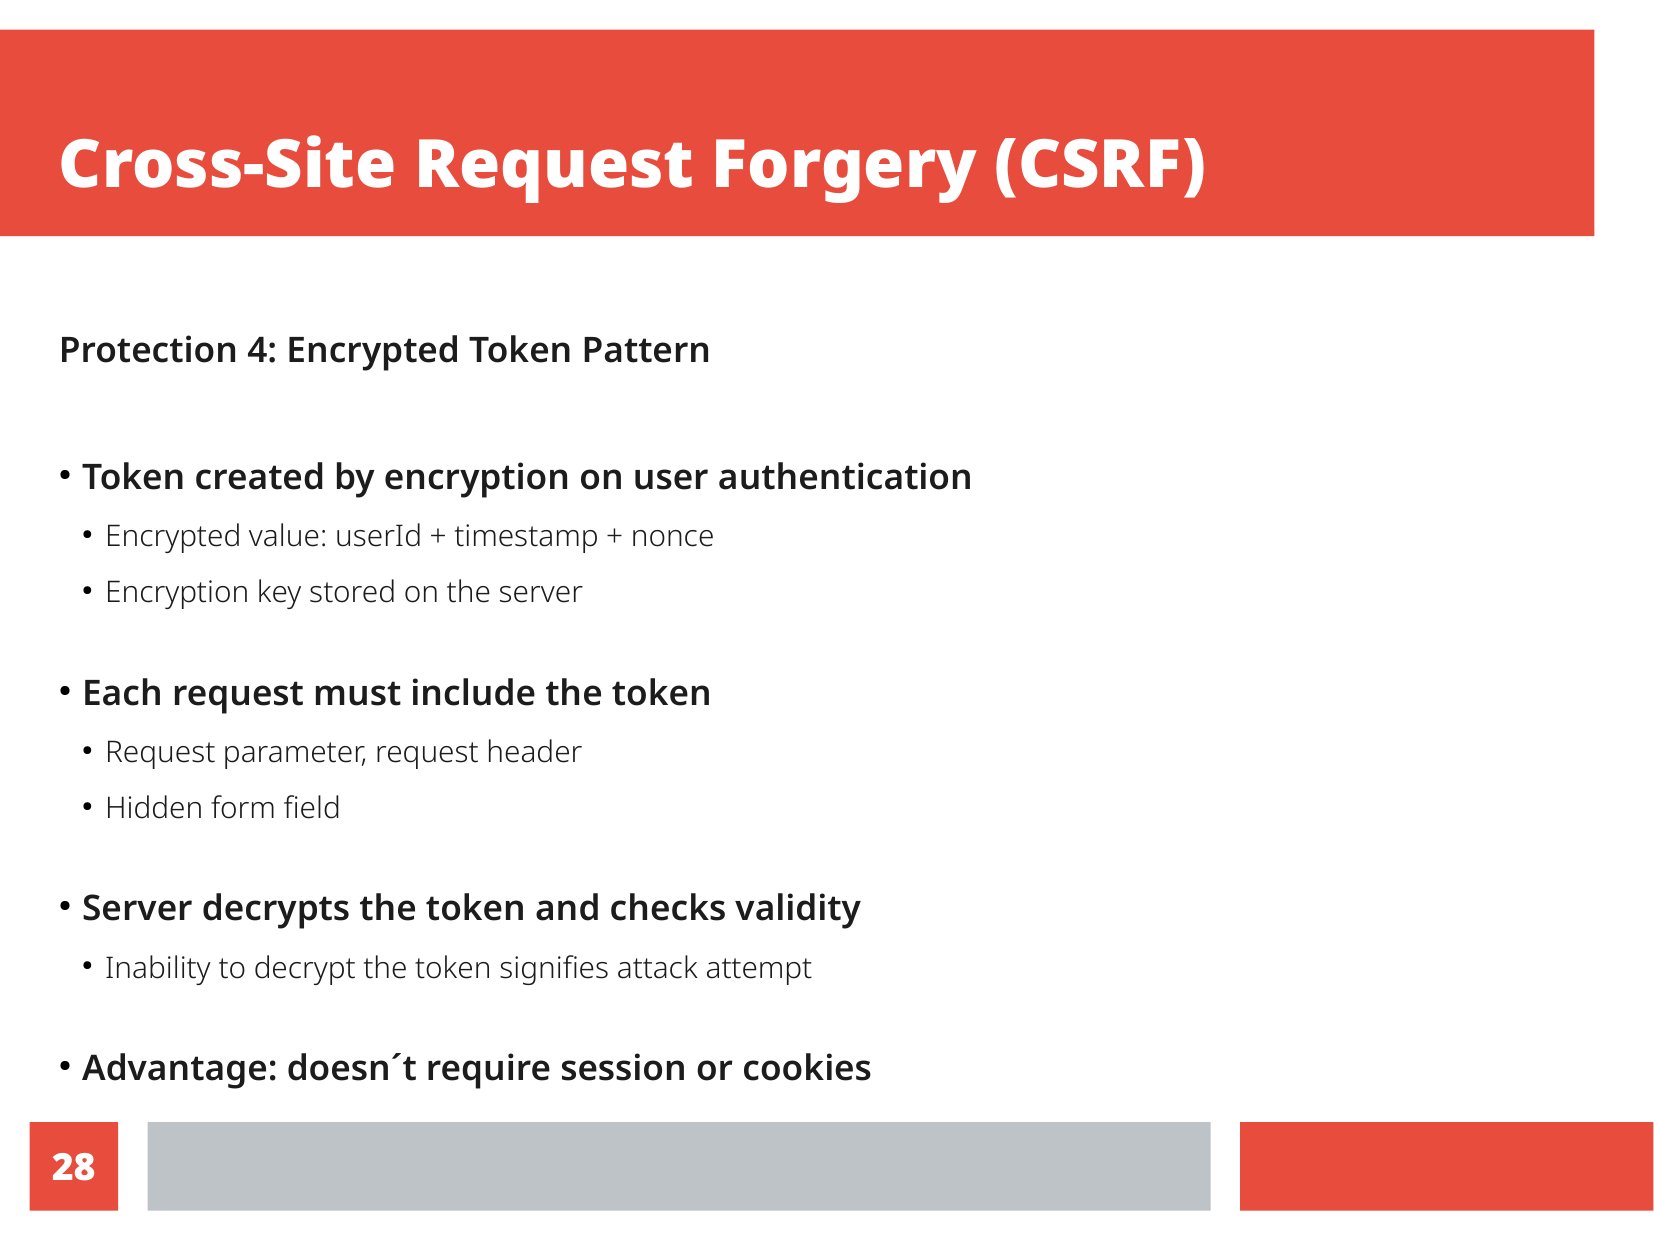

# Cross-Site Request Forgery (CSRF)
Protection 4: Encrypted Token Pattern
Token created by encryption on user authentication
Encrypted value: userId + timestamp + nonce
Encryption key stored on the server
Each request must include the token
Request parameter, request header
Hidden form field
Server decrypts the token and checks validity
Inability to decrypt the token signifies attack attempt
Advantage: doesn´t require session or cookies
28